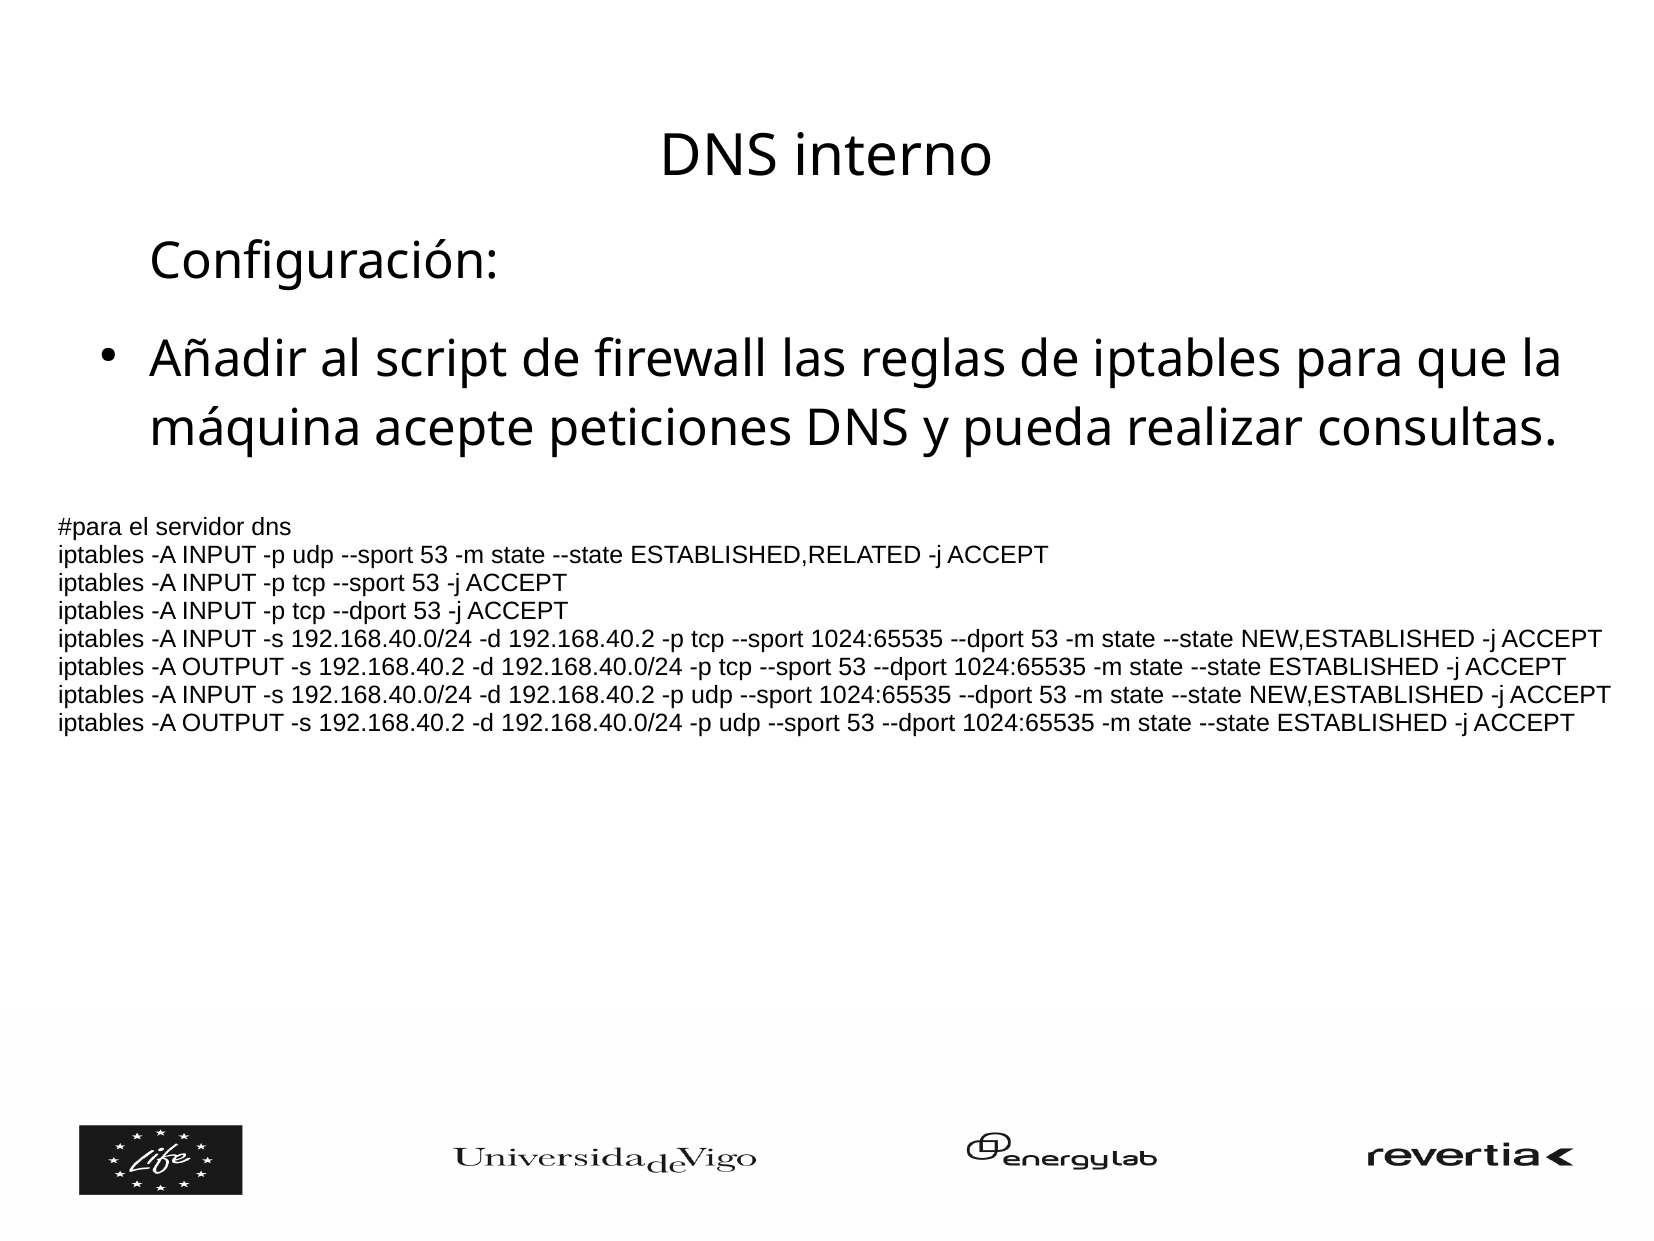

# DNS interno
Configuración:
Añadir al script de firewall las reglas de iptables para que la máquina acepte peticiones DNS y pueda realizar consultas.
#para el servidor dns
iptables -A INPUT -p udp --sport 53 -m state --state ESTABLISHED,RELATED -j ACCEPT
iptables -A INPUT -p tcp --sport 53 -j ACCEPT
iptables -A INPUT -p tcp --dport 53 -j ACCEPT
iptables -A INPUT -s 192.168.40.0/24 -d 192.168.40.2 -p tcp --sport 1024:65535 --dport 53 -m state --state NEW,ESTABLISHED -j ACCEPT
iptables -A OUTPUT -s 192.168.40.2 -d 192.168.40.0/24 -p tcp --sport 53 --dport 1024:65535 -m state --state ESTABLISHED -j ACCEPT
iptables -A INPUT -s 192.168.40.0/24 -d 192.168.40.2 -p udp --sport 1024:65535 --dport 53 -m state --state NEW,ESTABLISHED -j ACCEPT
iptables -A OUTPUT -s 192.168.40.2 -d 192.168.40.0/24 -p udp --sport 53 --dport 1024:65535 -m state --state ESTABLISHED -j ACCEPT